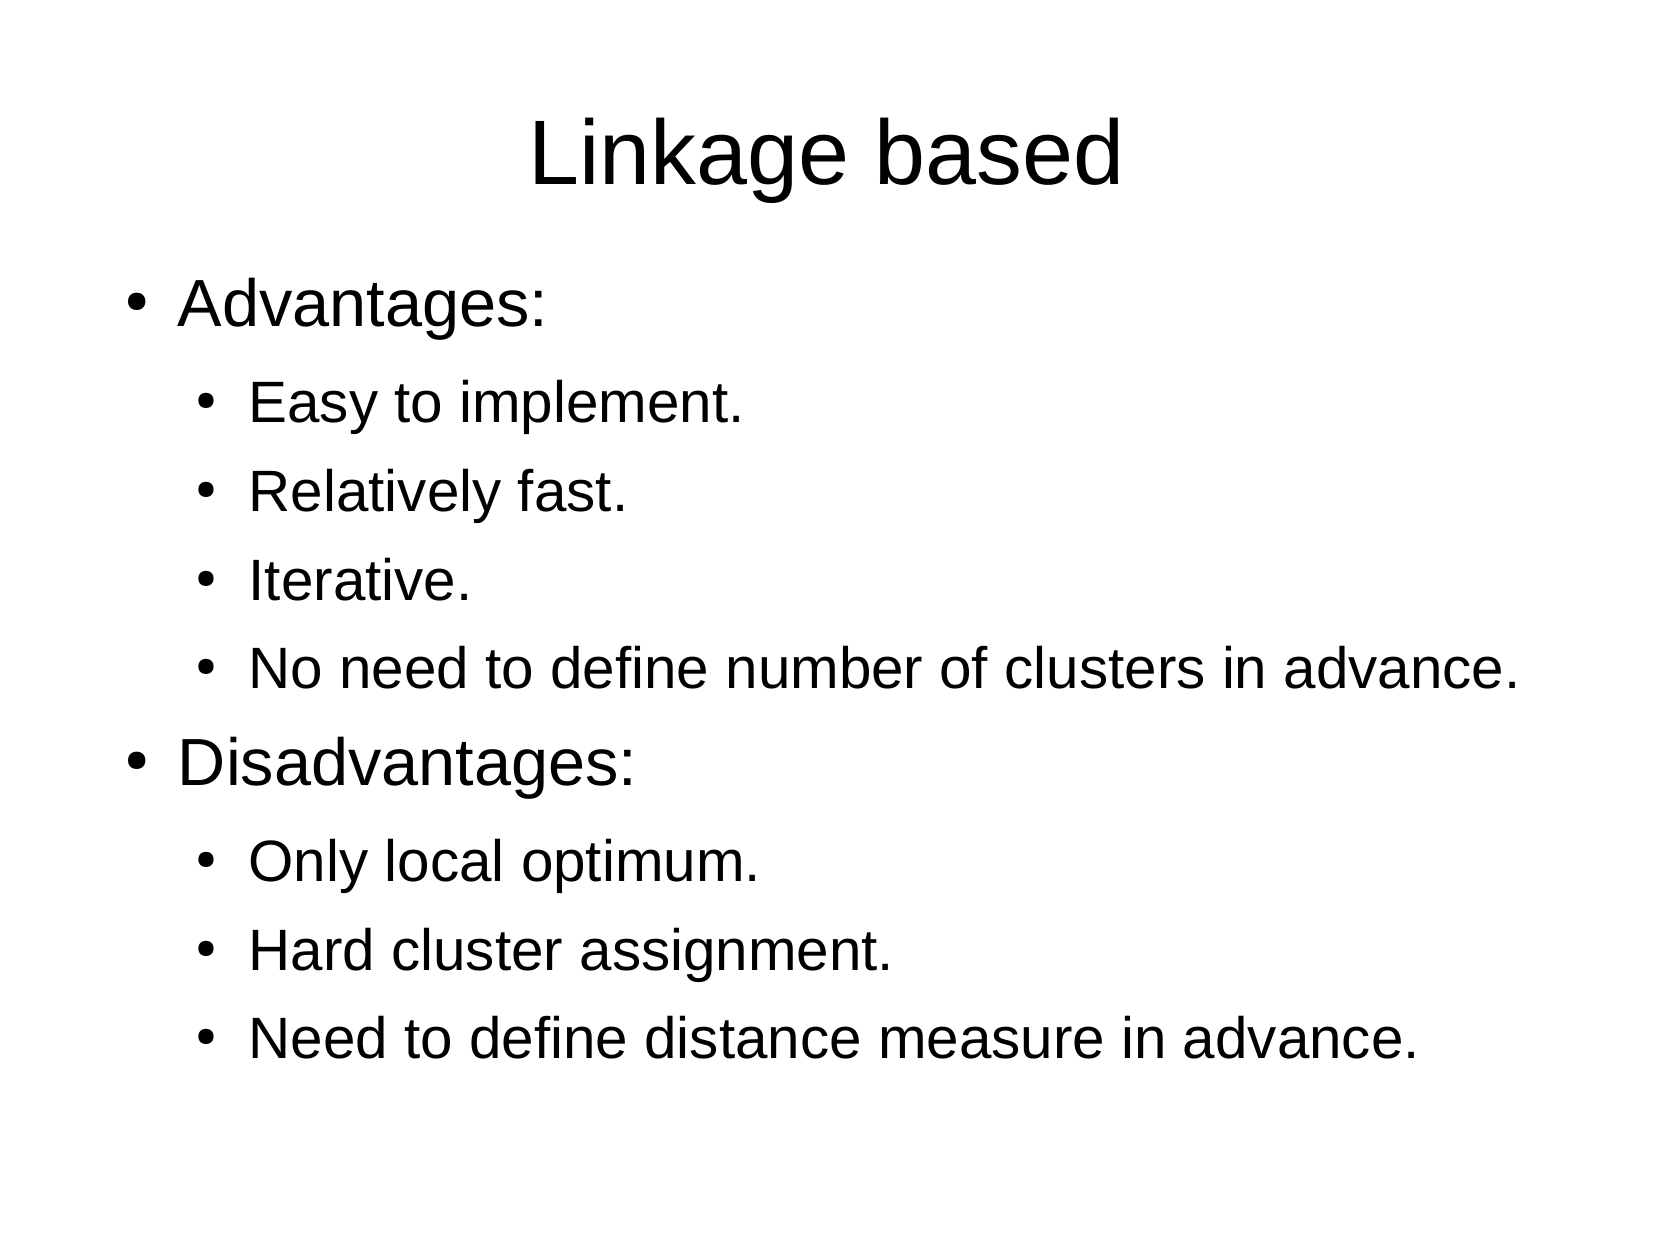

# Linkage based
Advantages:
Easy to implement.
Relatively fast.
Iterative.
No need to define number of clusters in advance.
Disadvantages:
Only local optimum.
Hard cluster assignment.
Need to define distance measure in advance.